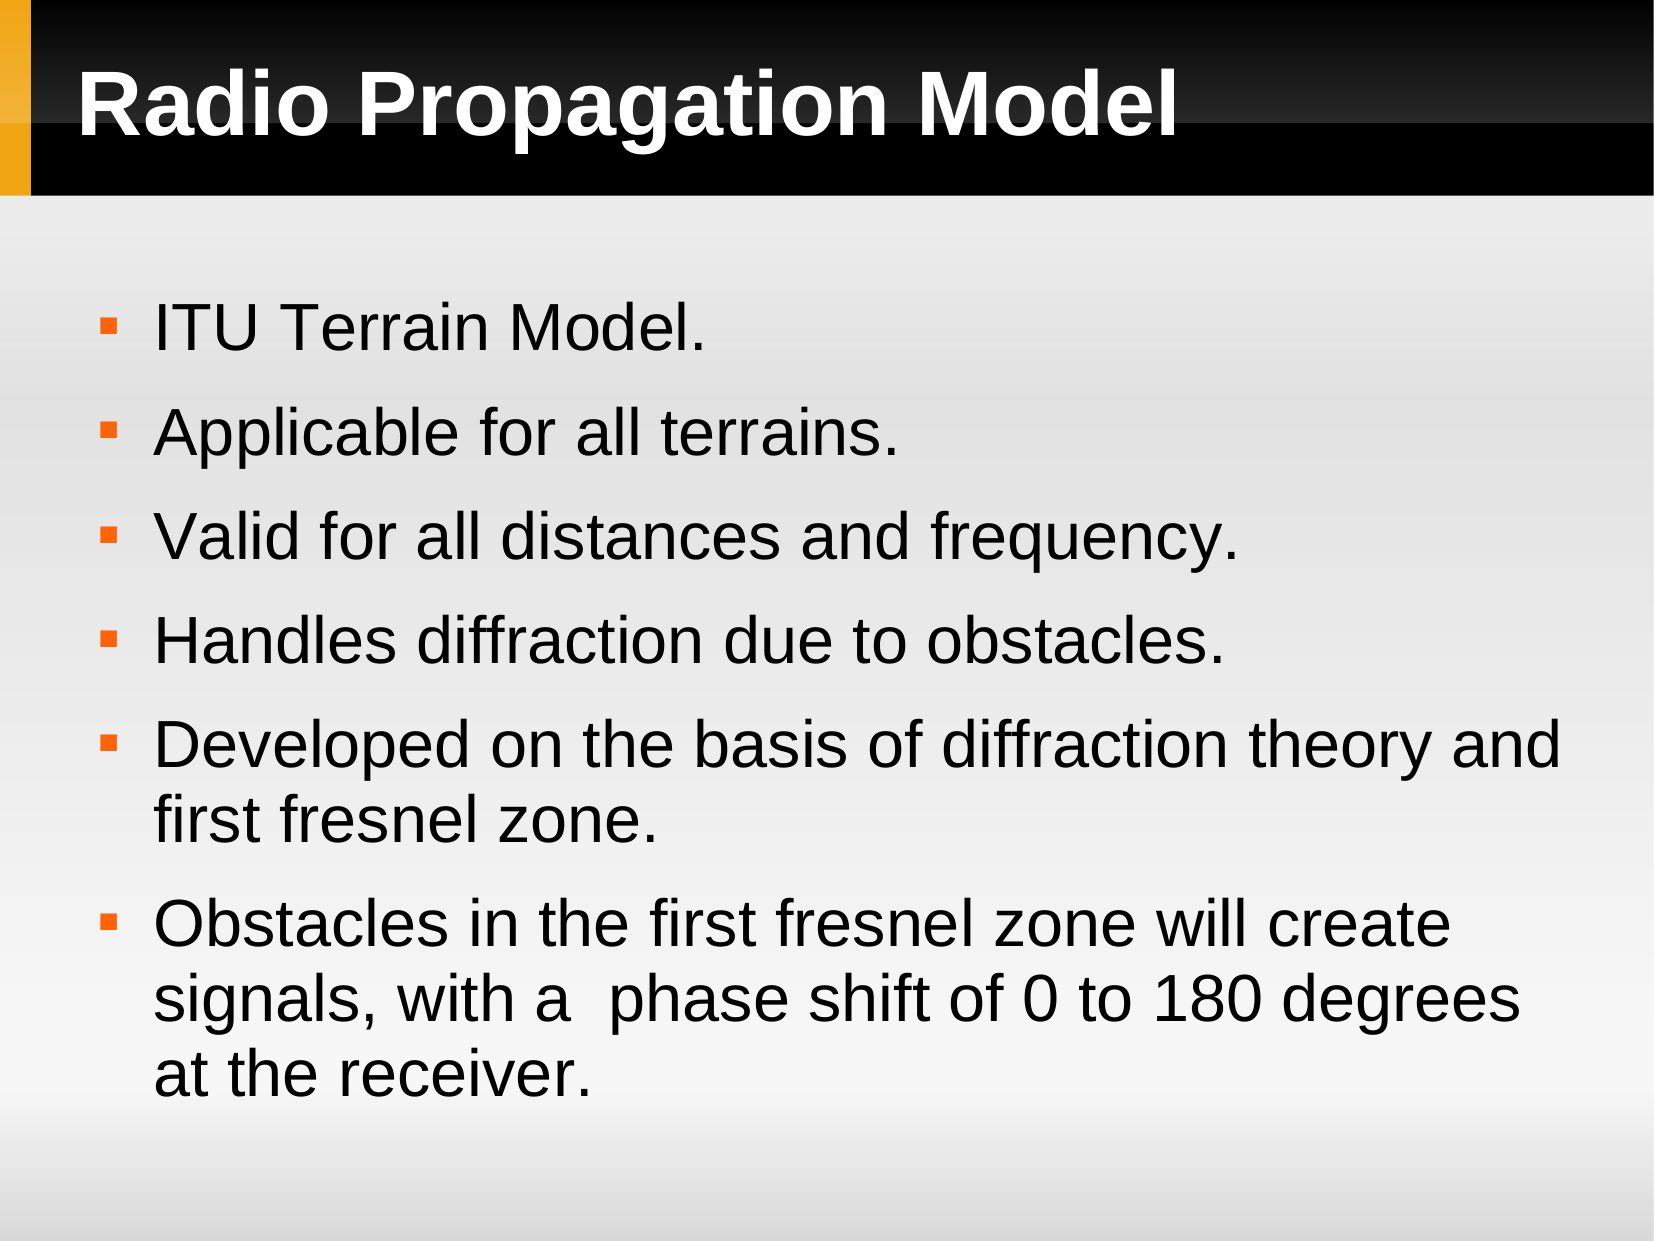

# Radio Propagation Model
ITU Terrain Model.
Applicable for all terrains.
Valid for all distances and frequency.
Handles diffraction due to obstacles.
Developed on the basis of diffraction theory and first fresnel zone.
Obstacles in the first fresnel zone will create signals, with a phase shift of 0 to 180 degrees at the receiver.